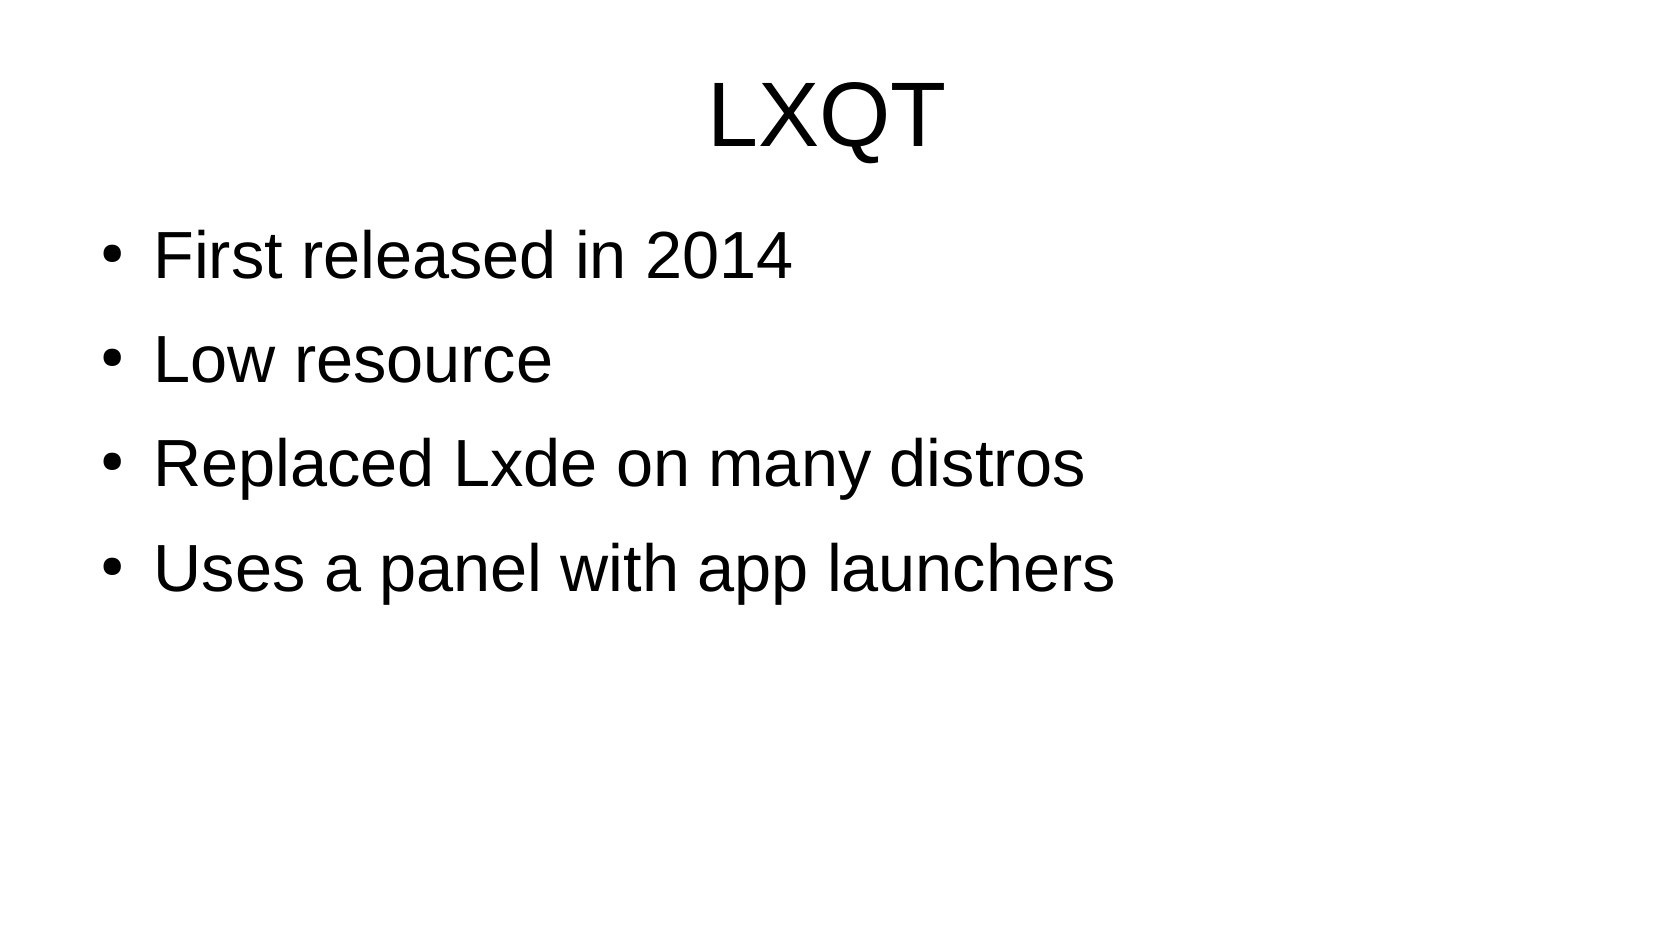

# LXQT
First released in 2014
Low resource
Replaced Lxde on many distros
Uses a panel with app launchers